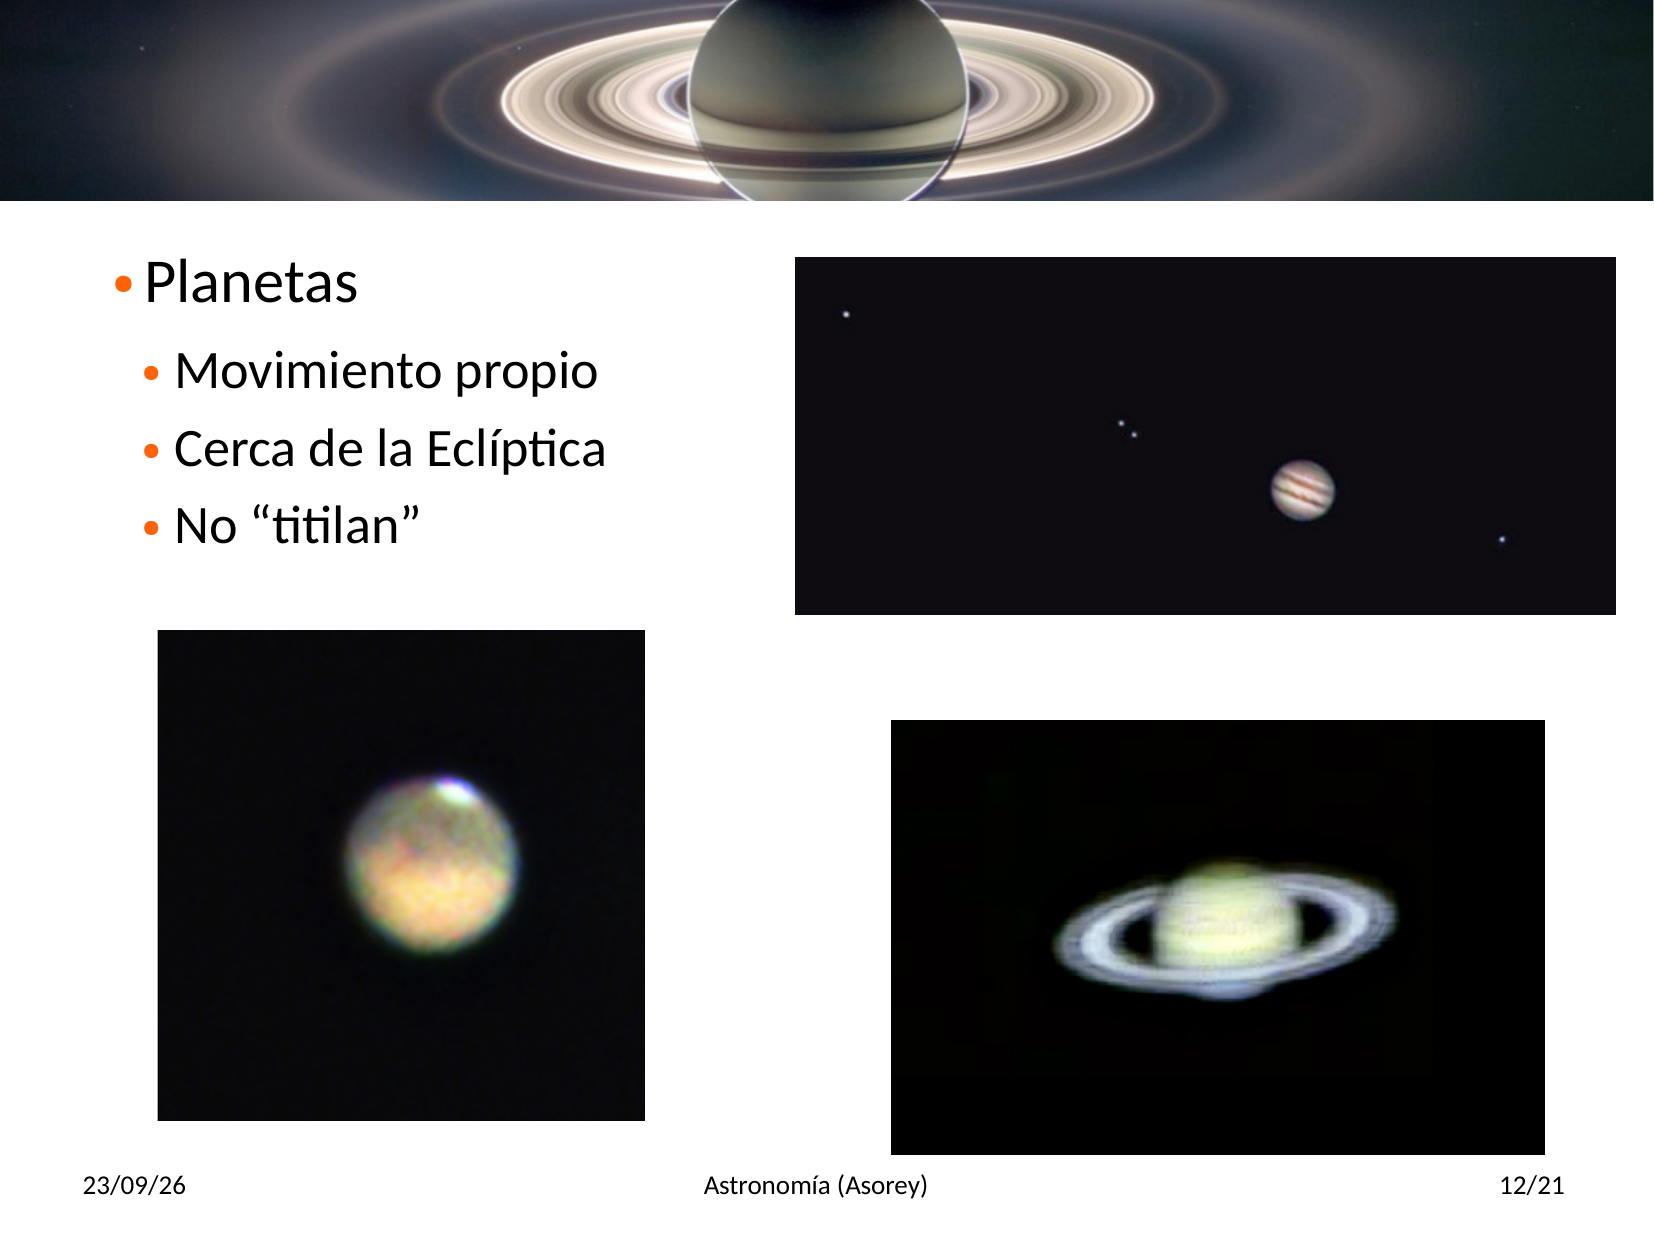

#
Planetas
Movimiento propio
Cerca de la Eclíptica
No “titilan”
Astronomía (Asorey)
12